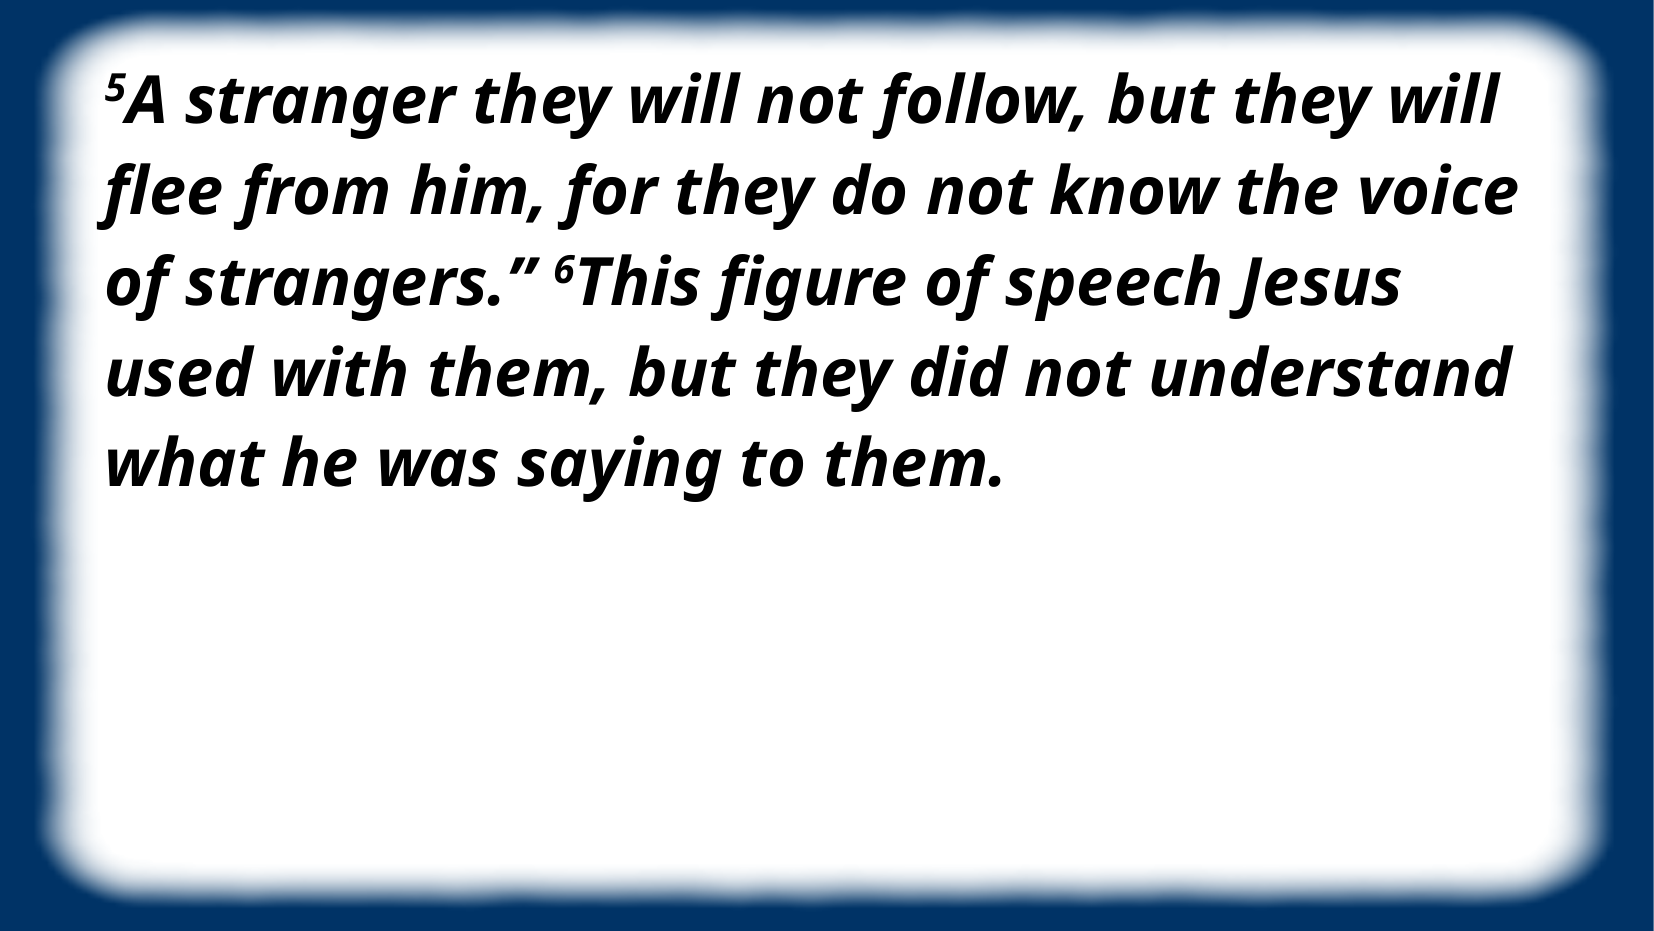

5A stranger they will not follow, but they will flee from him, for they do not know the voice of strangers.” 6This figure of speech Jesus used with them, but they did not understand what he was saying to them.